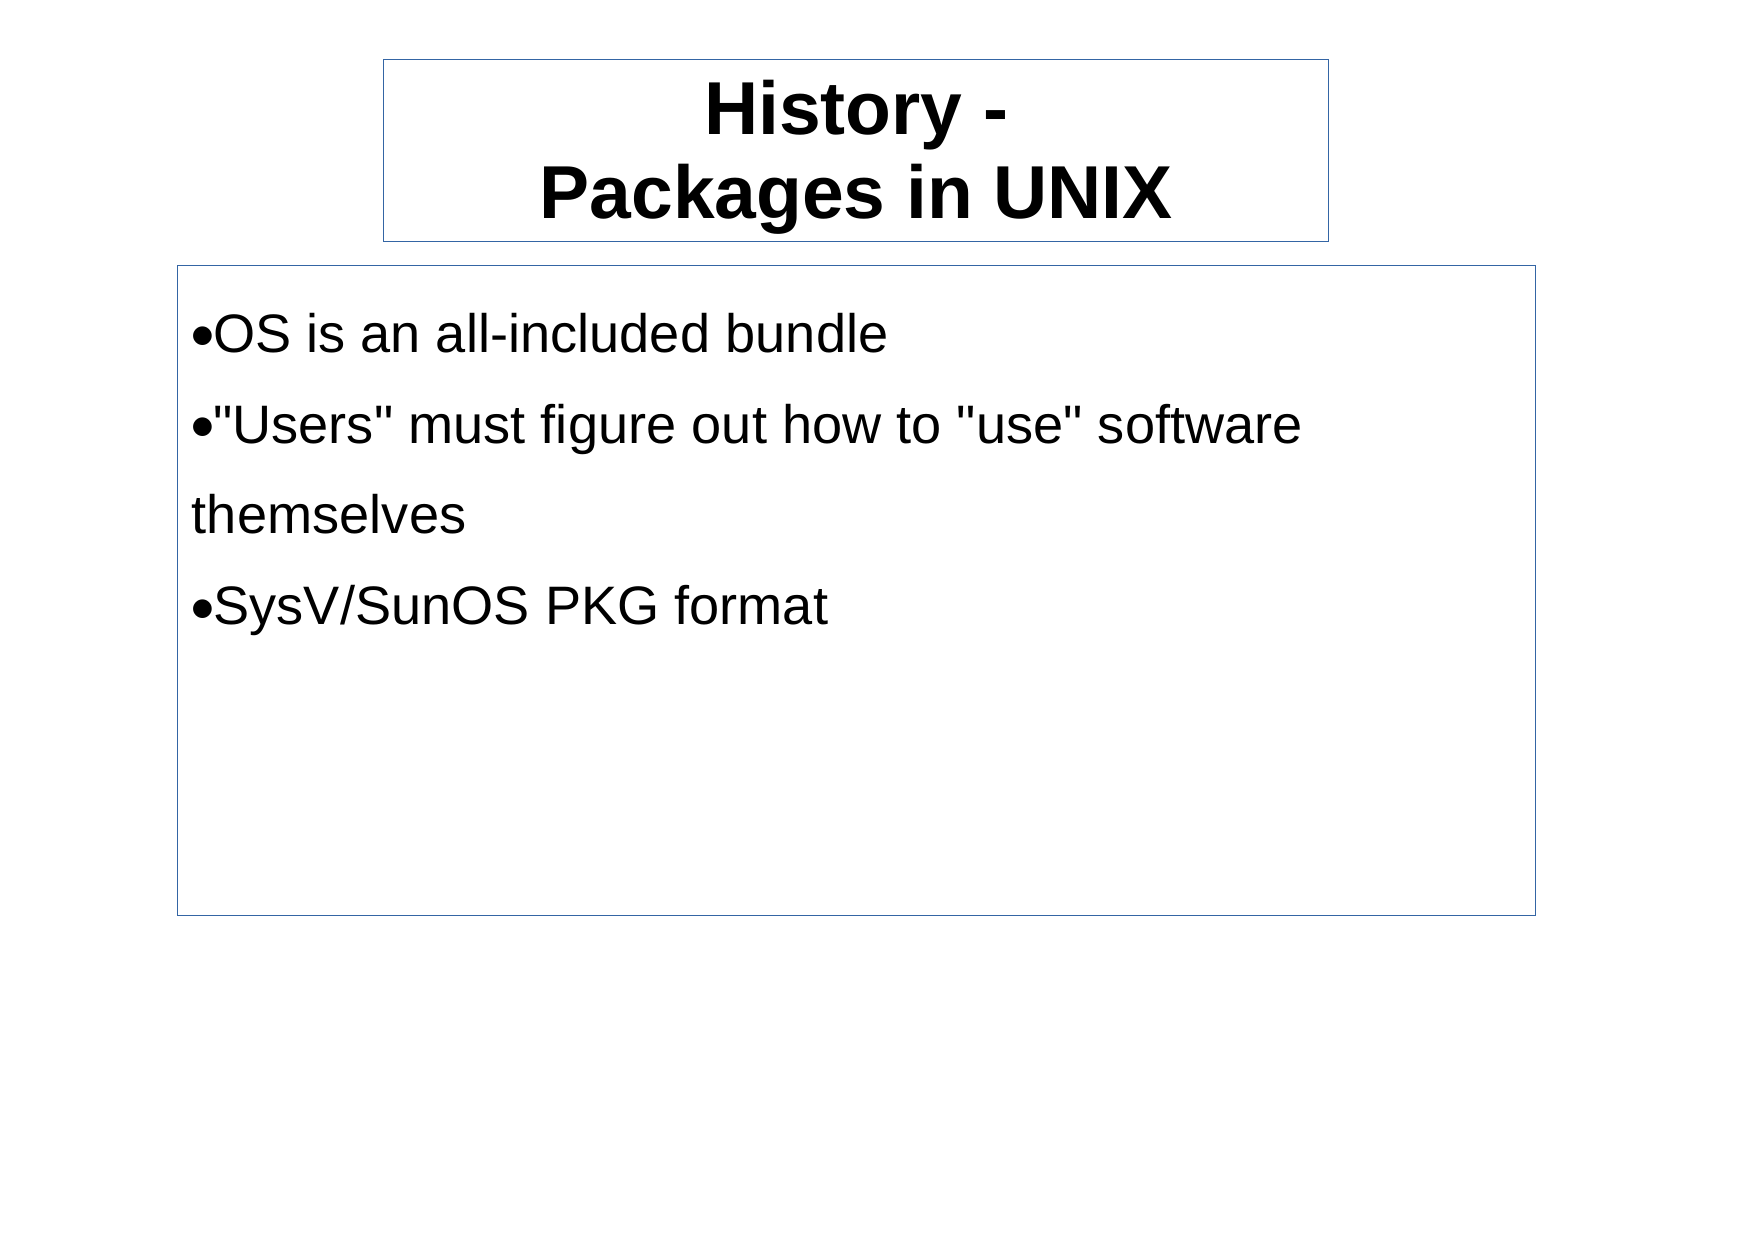

History -
Packages in UNIX
OS is an all-included bundle
"Users" must figure out how to "use" software themselves
SysV/SunOS PKG format